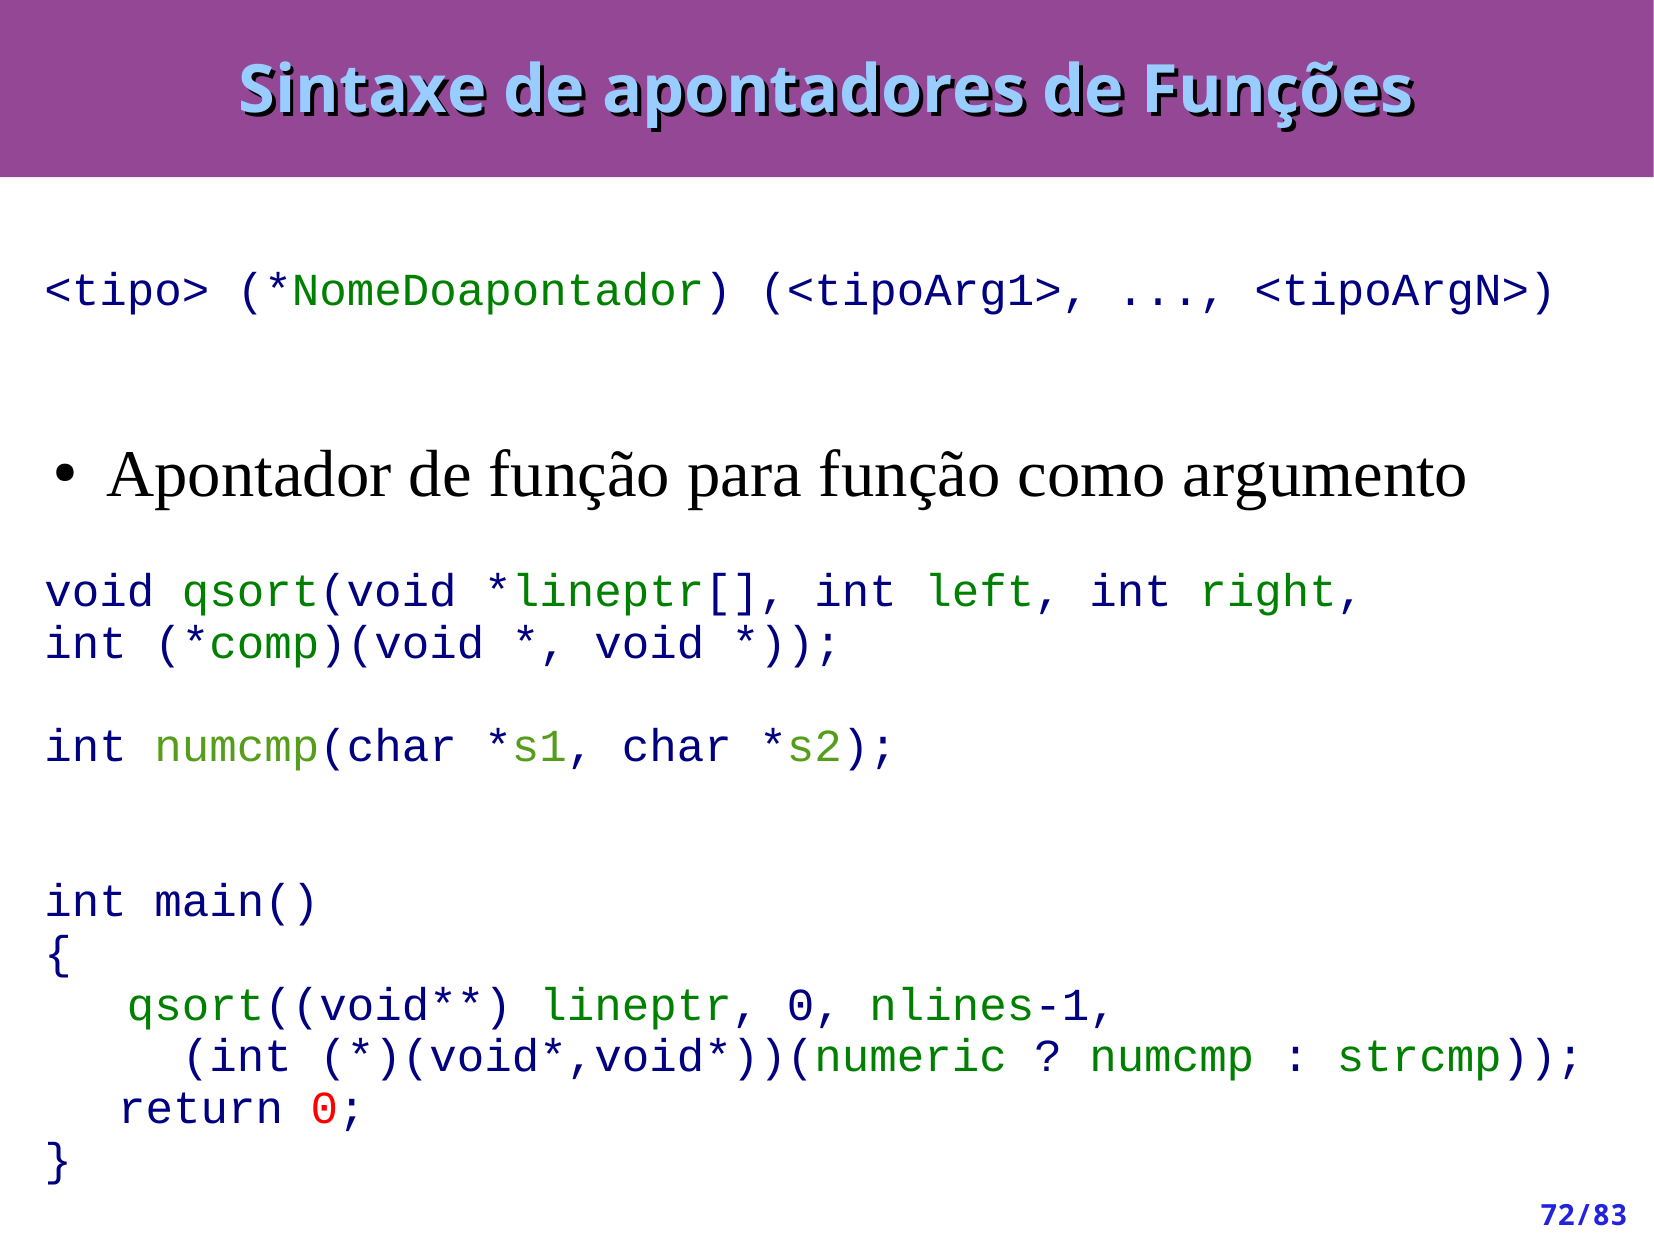

# Sintaxe de apontadores de Funções
<tipo> (*NomeDoapontador) (<tipoArg1>, ..., <tipoArgN>)
Apontador de função para função como argumento
void qsort(void *lineptr[], int left, int right,
int (*comp)(void *, void *));
int numcmp(char *s1, char *s2);
int main()
{
 qsort((void**) lineptr, 0, nlines-1,
 (int (*)(void*,void*))(numeric ? numcmp : strcmp));
	return 0;
}
72